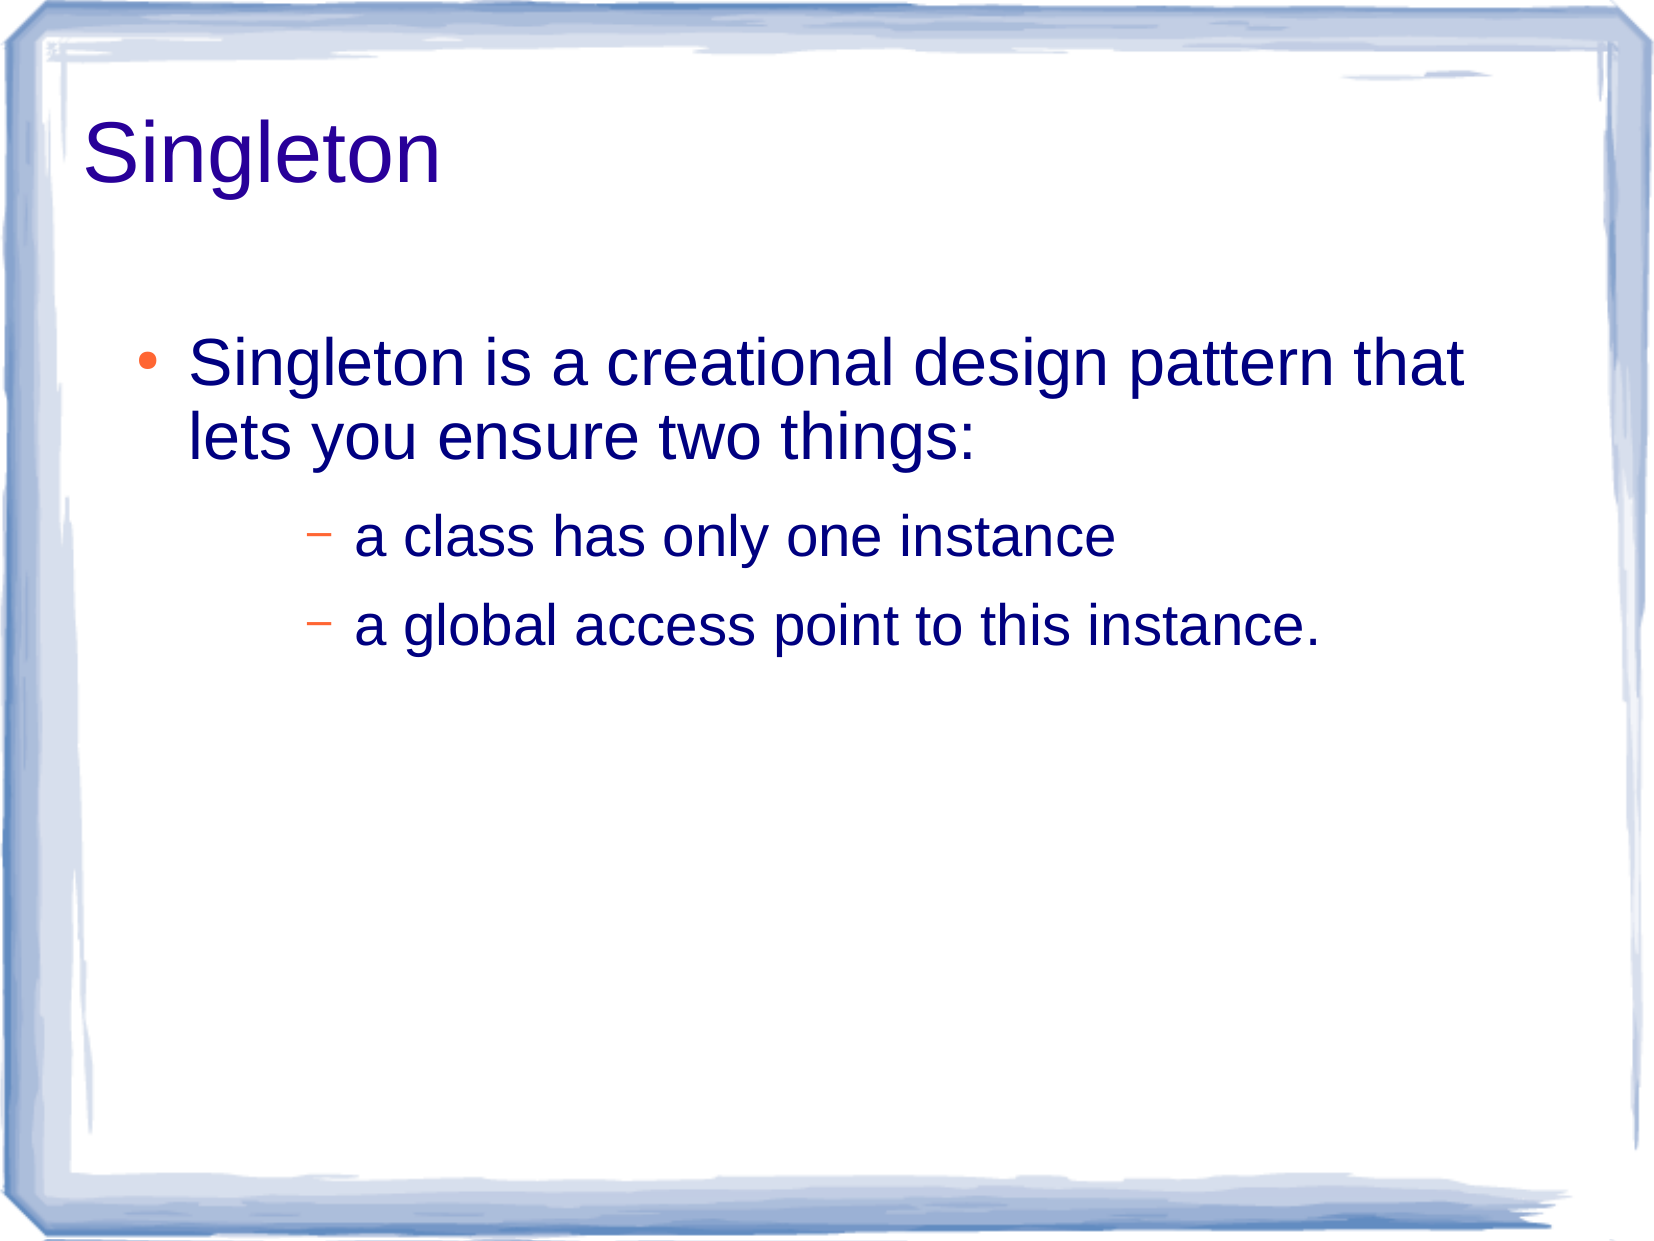

# Singleton
Singleton is a creational design pattern that lets you ensure two things:
a class has only one instance
a global access point to this instance.